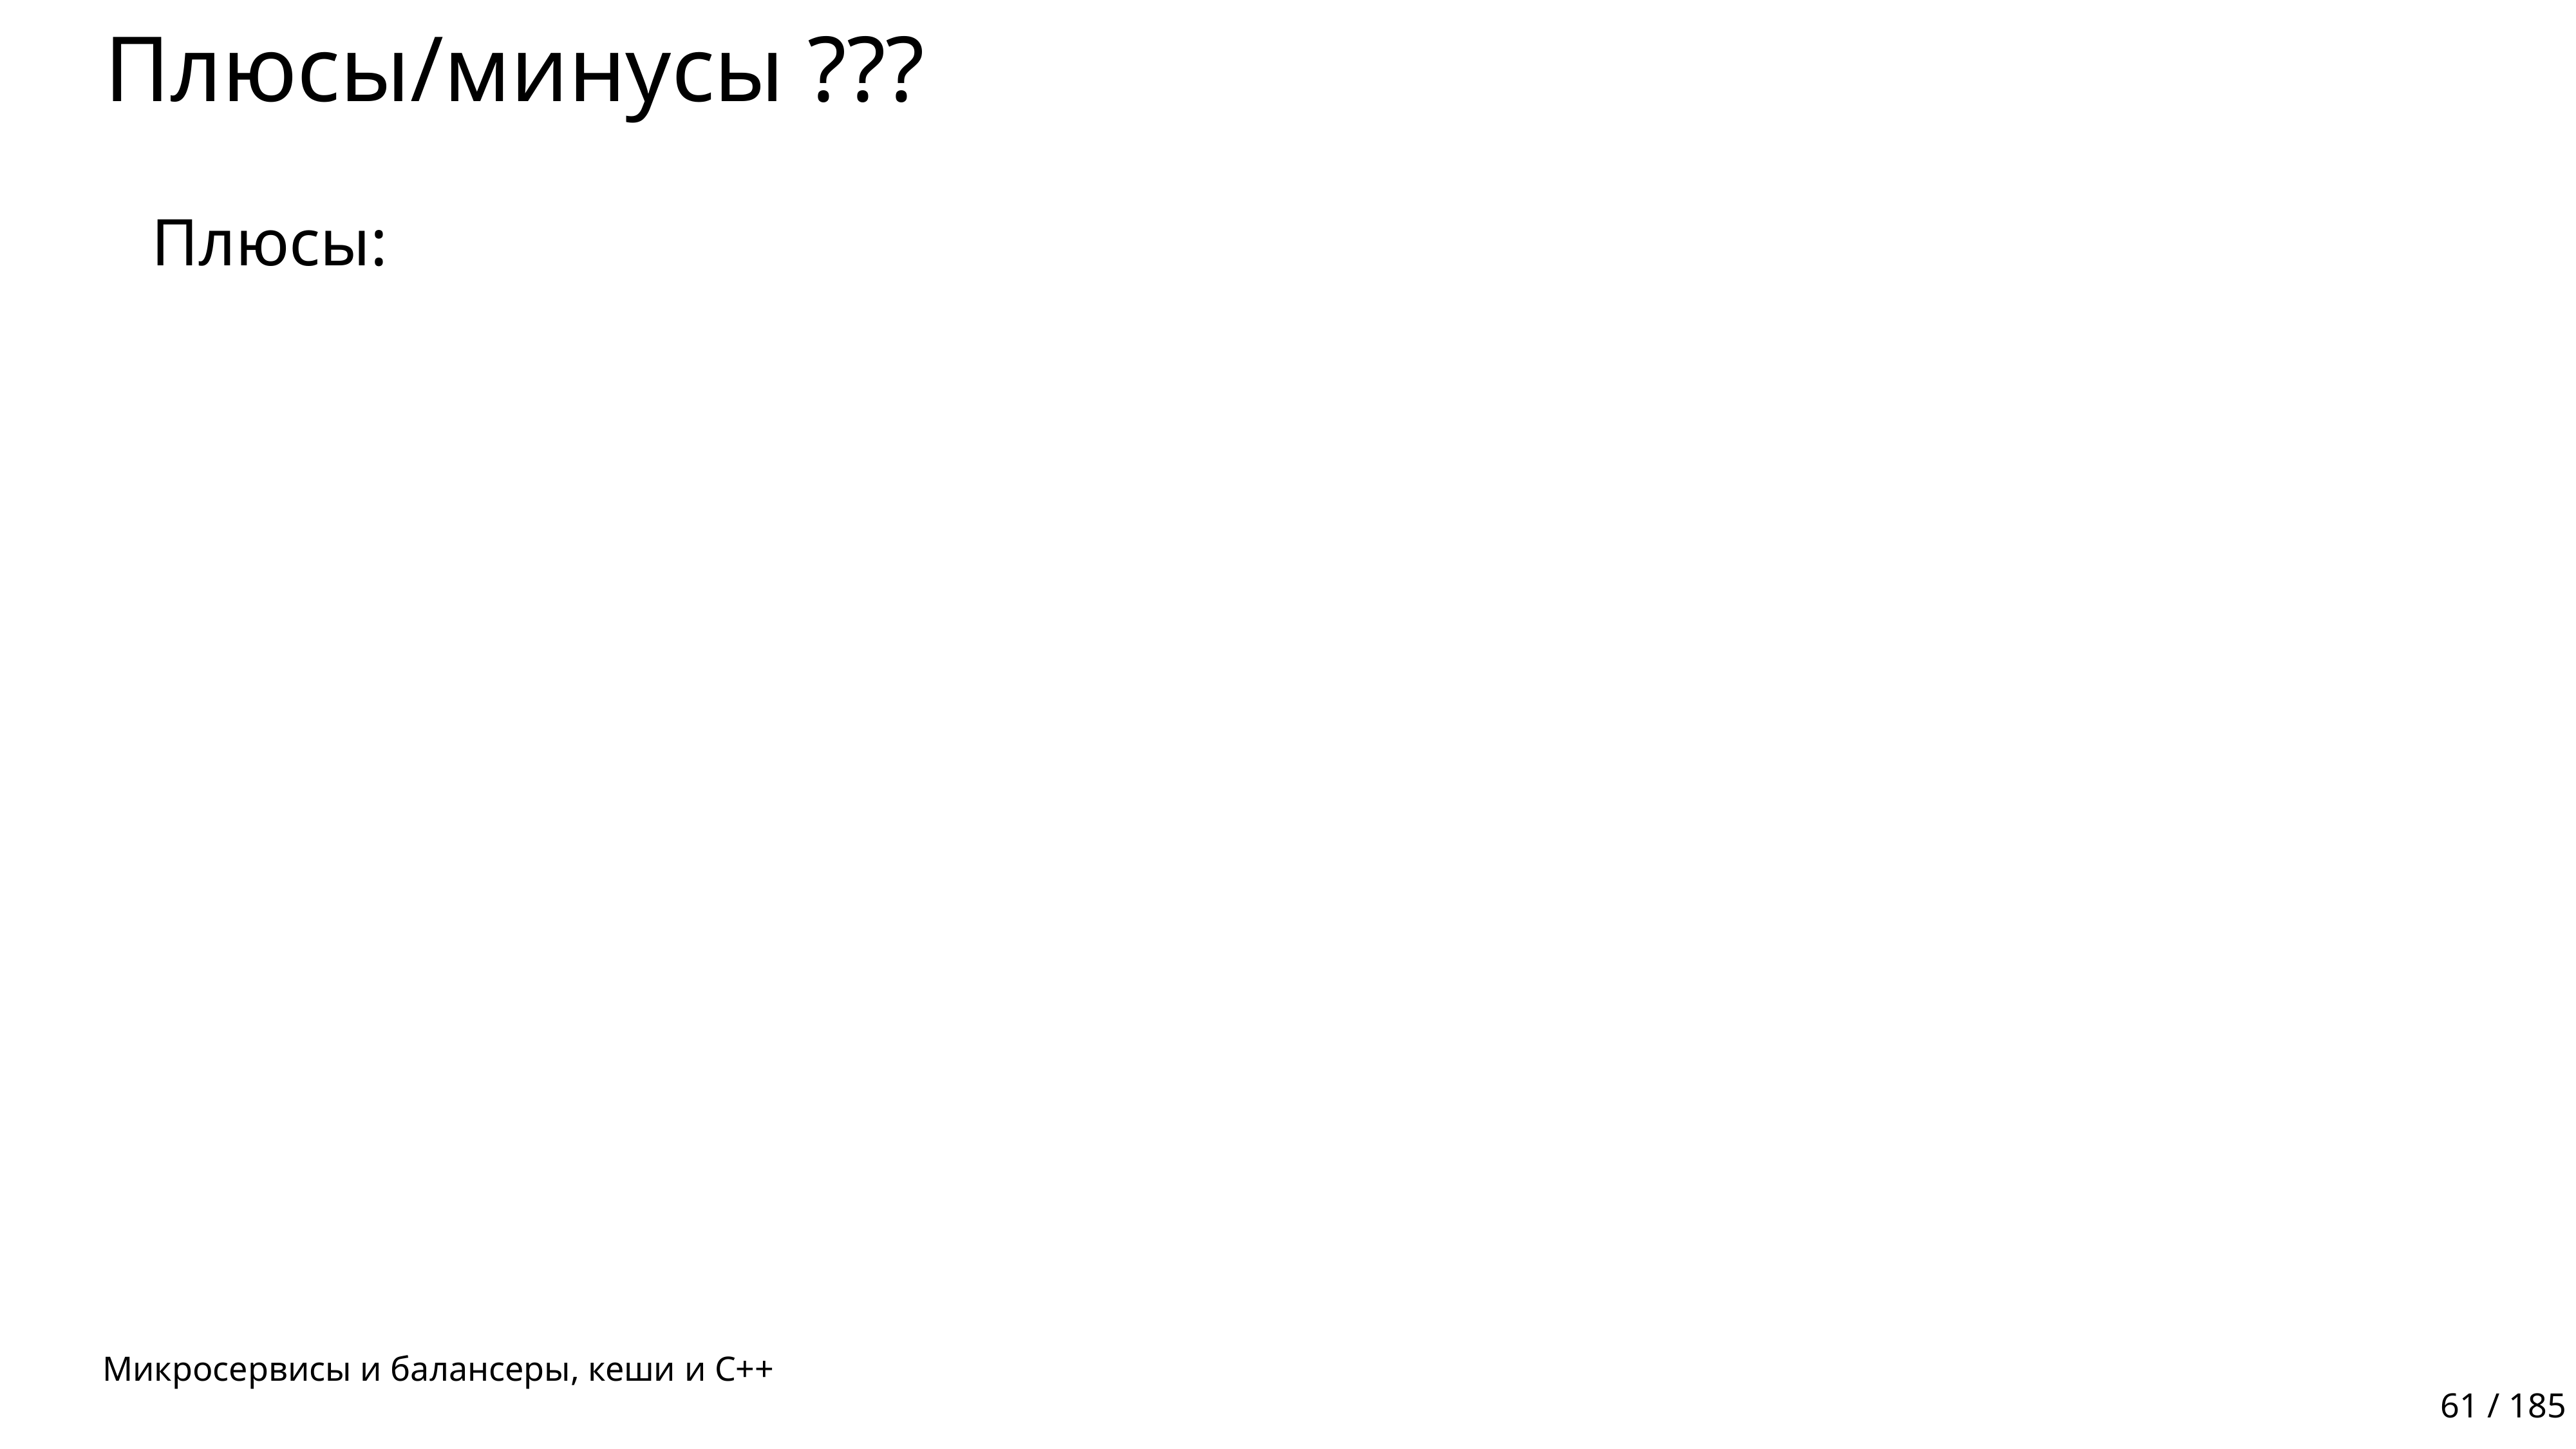

Плюсы/минусы ???
# Плюсы:
Микросервисы и балансеры, кеши и C++